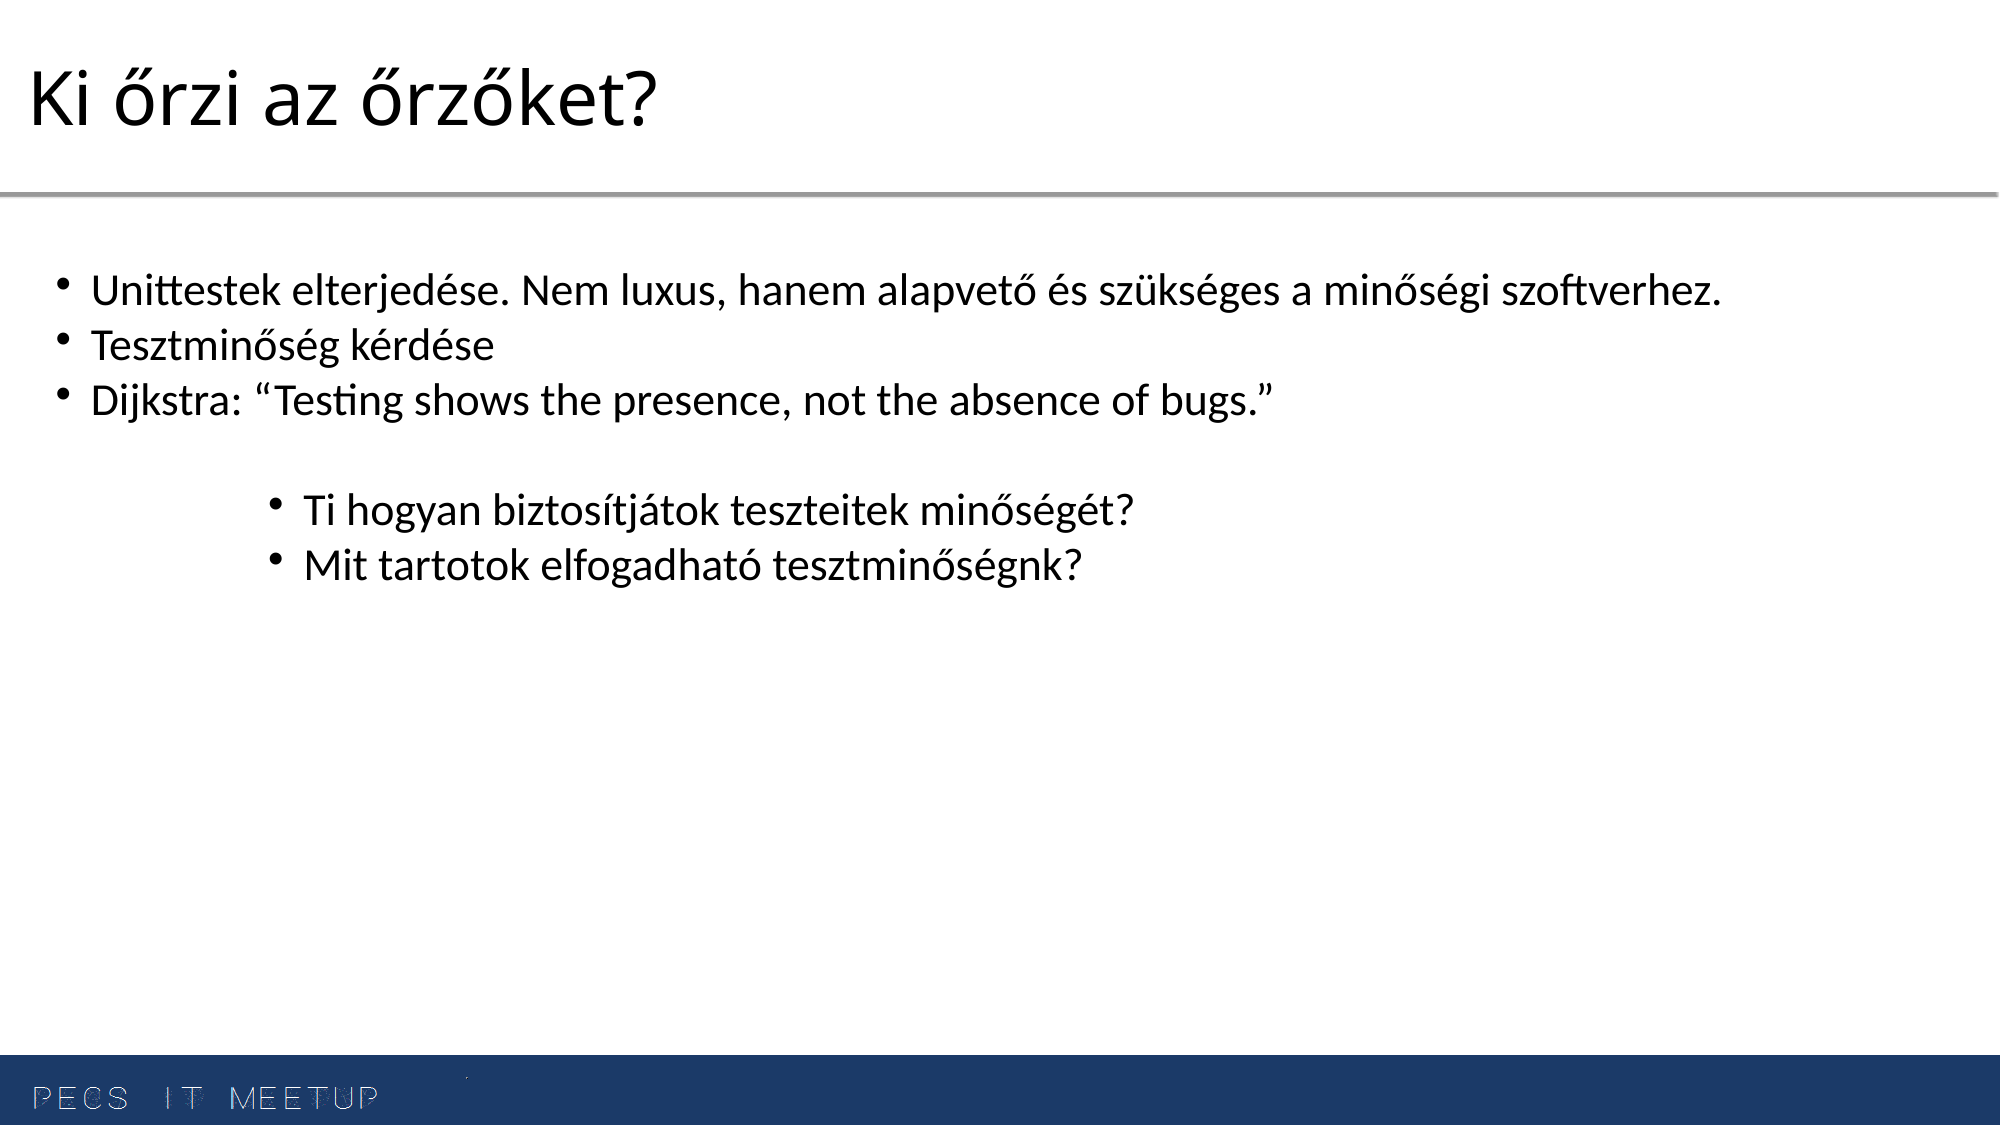

dsdf
 Ki őrzi az őrzőket?
Unittestek elterjedése. Nem luxus, hanem alapvető és szükséges a minőségi szoftverhez.
Tesztminőség kérdése
Dijkstra: “Testing shows the presence, not the absence of bugs.”
Ti hogyan biztosítjátok teszteitek minőségét?
Mit tartotok elfogadható tesztminőségnk?